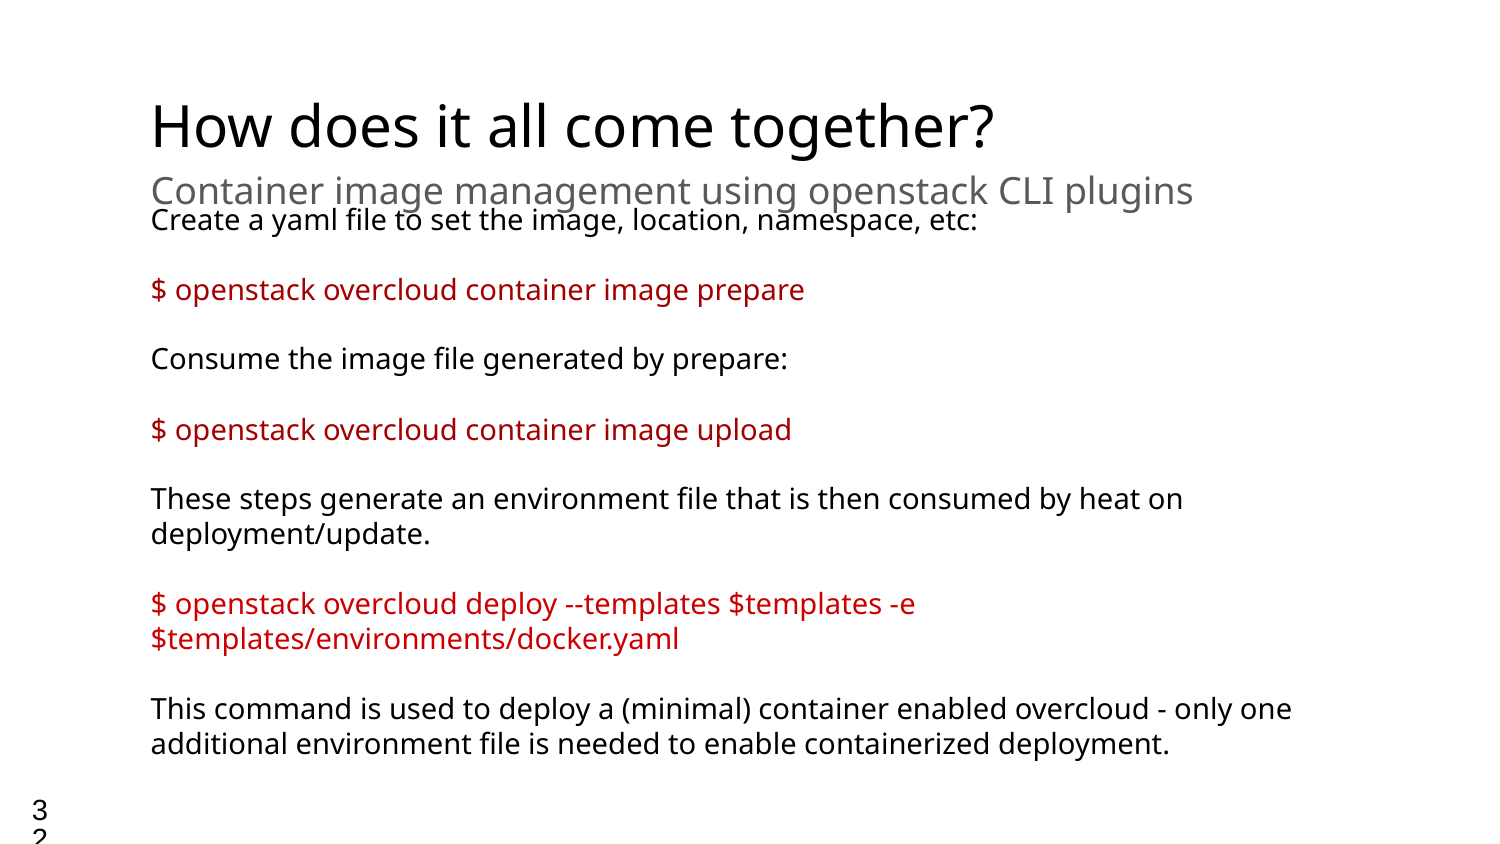

# How does it all come together?
Container image management using openstack CLI plugins
Create a yaml file to set the image, location, namespace, etc:
$ openstack overcloud container image prepare
Consume the image file generated by prepare:
$ openstack overcloud container image upload
These steps generate an environment file that is then consumed by heat on deployment/update.
$ openstack overcloud deploy --templates $templates -e $templates/environments/docker.yaml
This command is used to deploy a (minimal) container enabled overcloud - only one additional environment file is needed to enable containerized deployment.